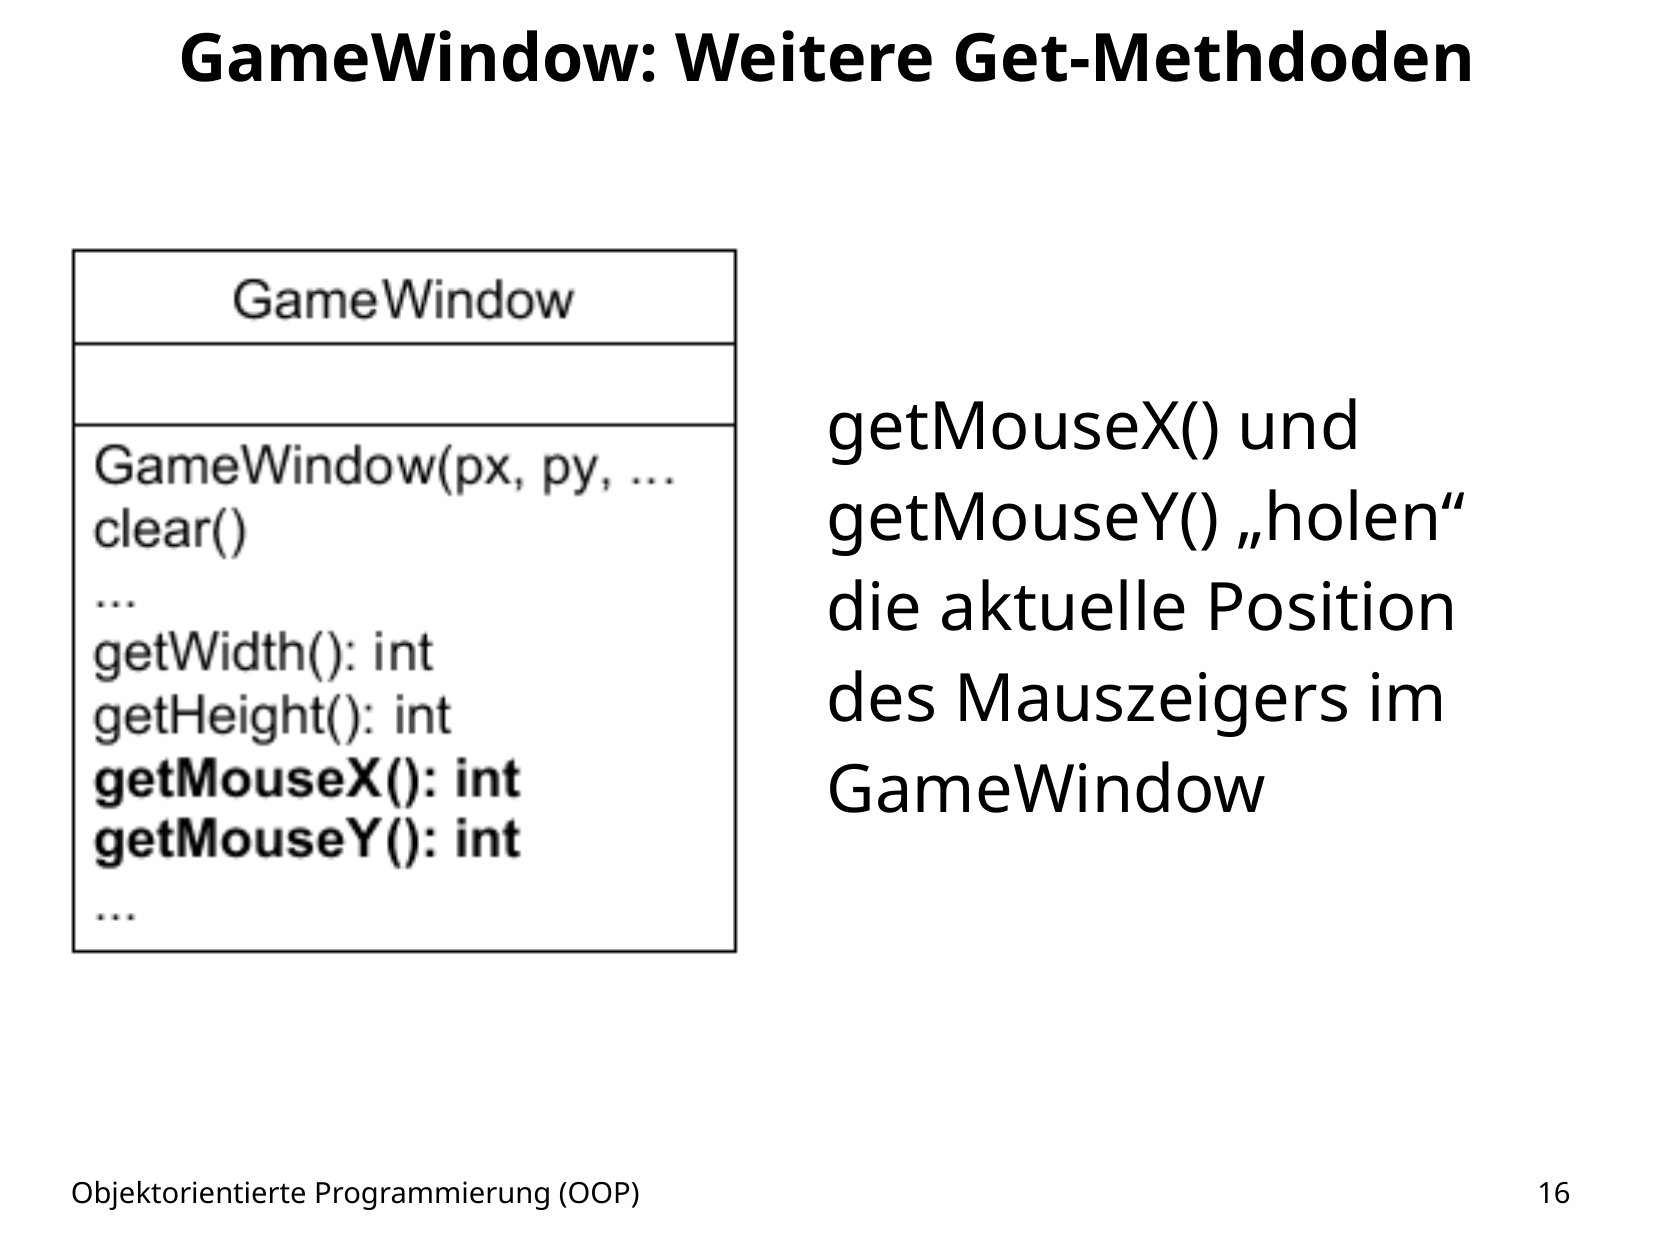

# GameWindow: Weitere Get-Methdoden
getMouseX() und
getMouseY() „holen“
die aktuelle Position
des Mauszeigers im
GameWindow
Objektorientierte Programmierung (OOP)
16